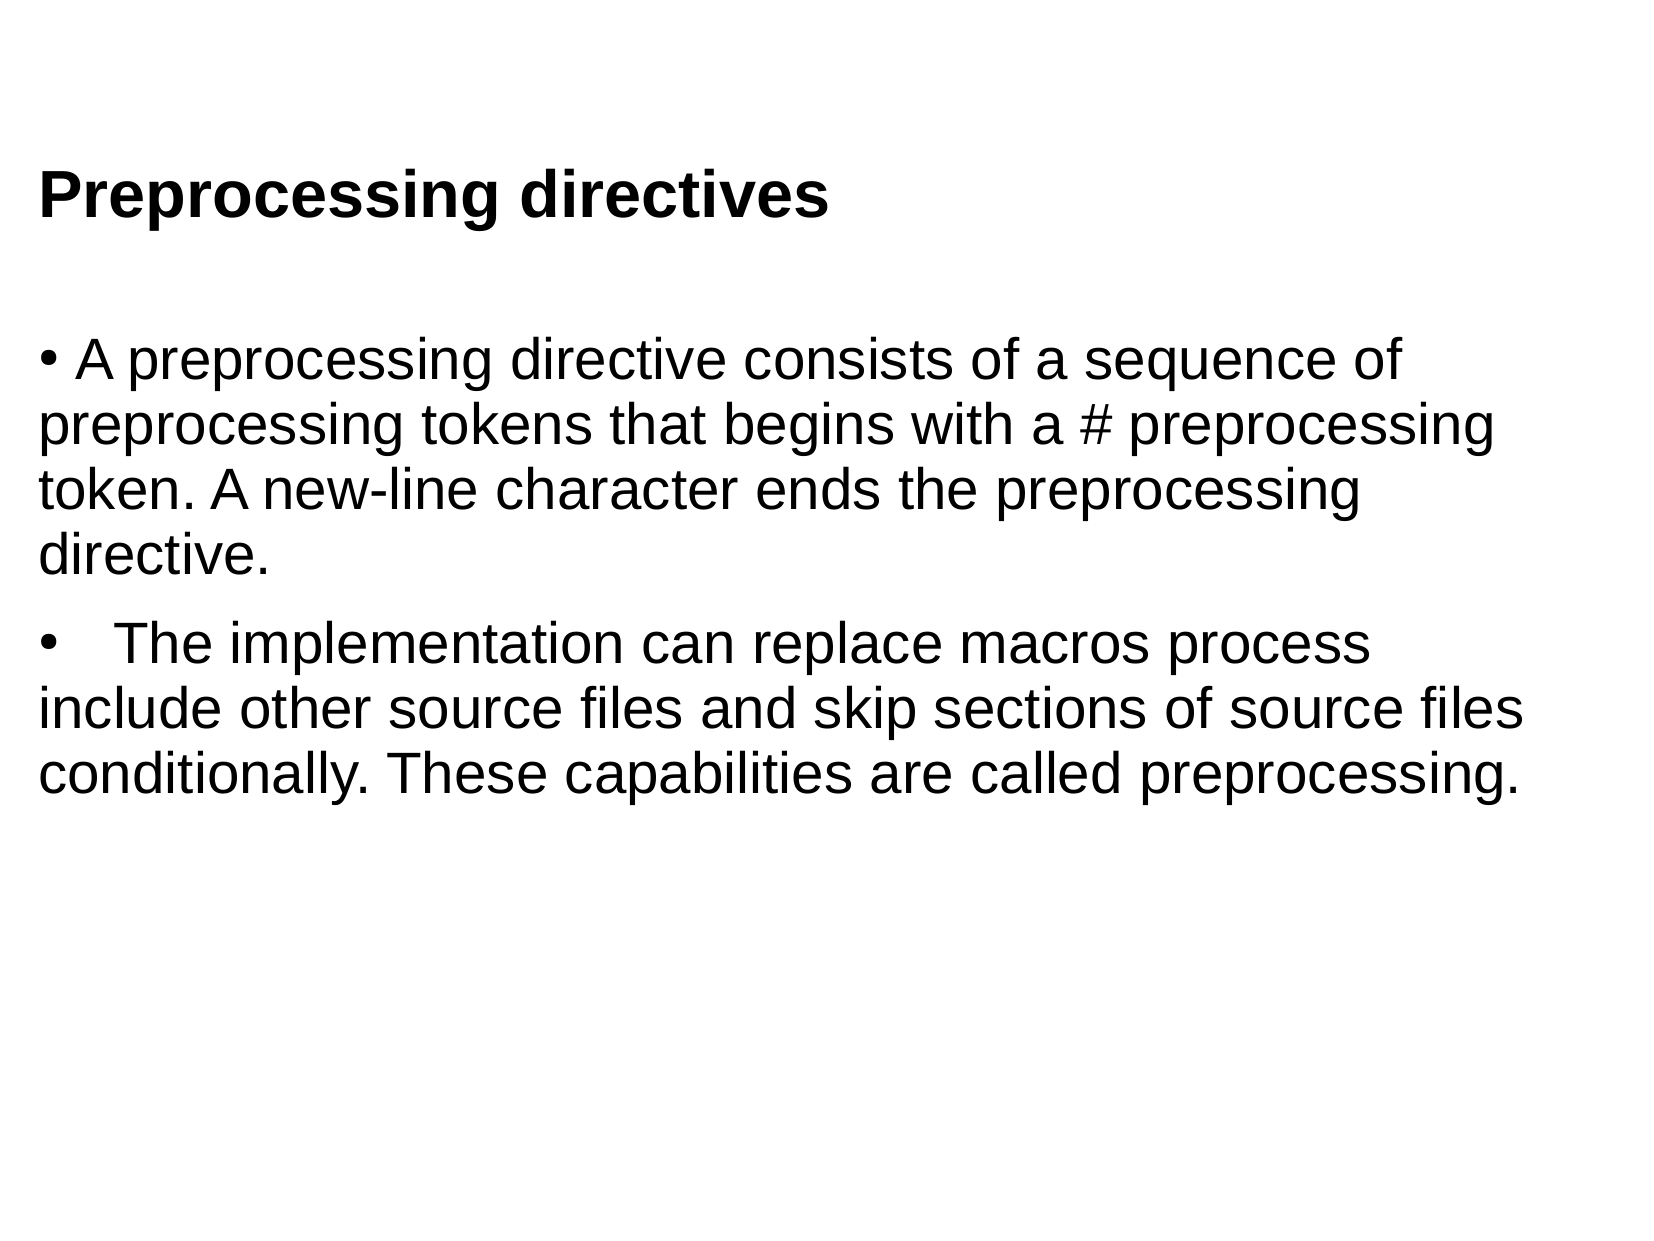

Preprocessing directives
 A preprocessing directive consists of a sequence of preprocessing tokens that begins with a # preprocessing token. A new-line character ends the preprocessing directive.
	The implementation can replace macros process include other source files and skip sections of source files conditionally. These capabilities are called preprocessing.